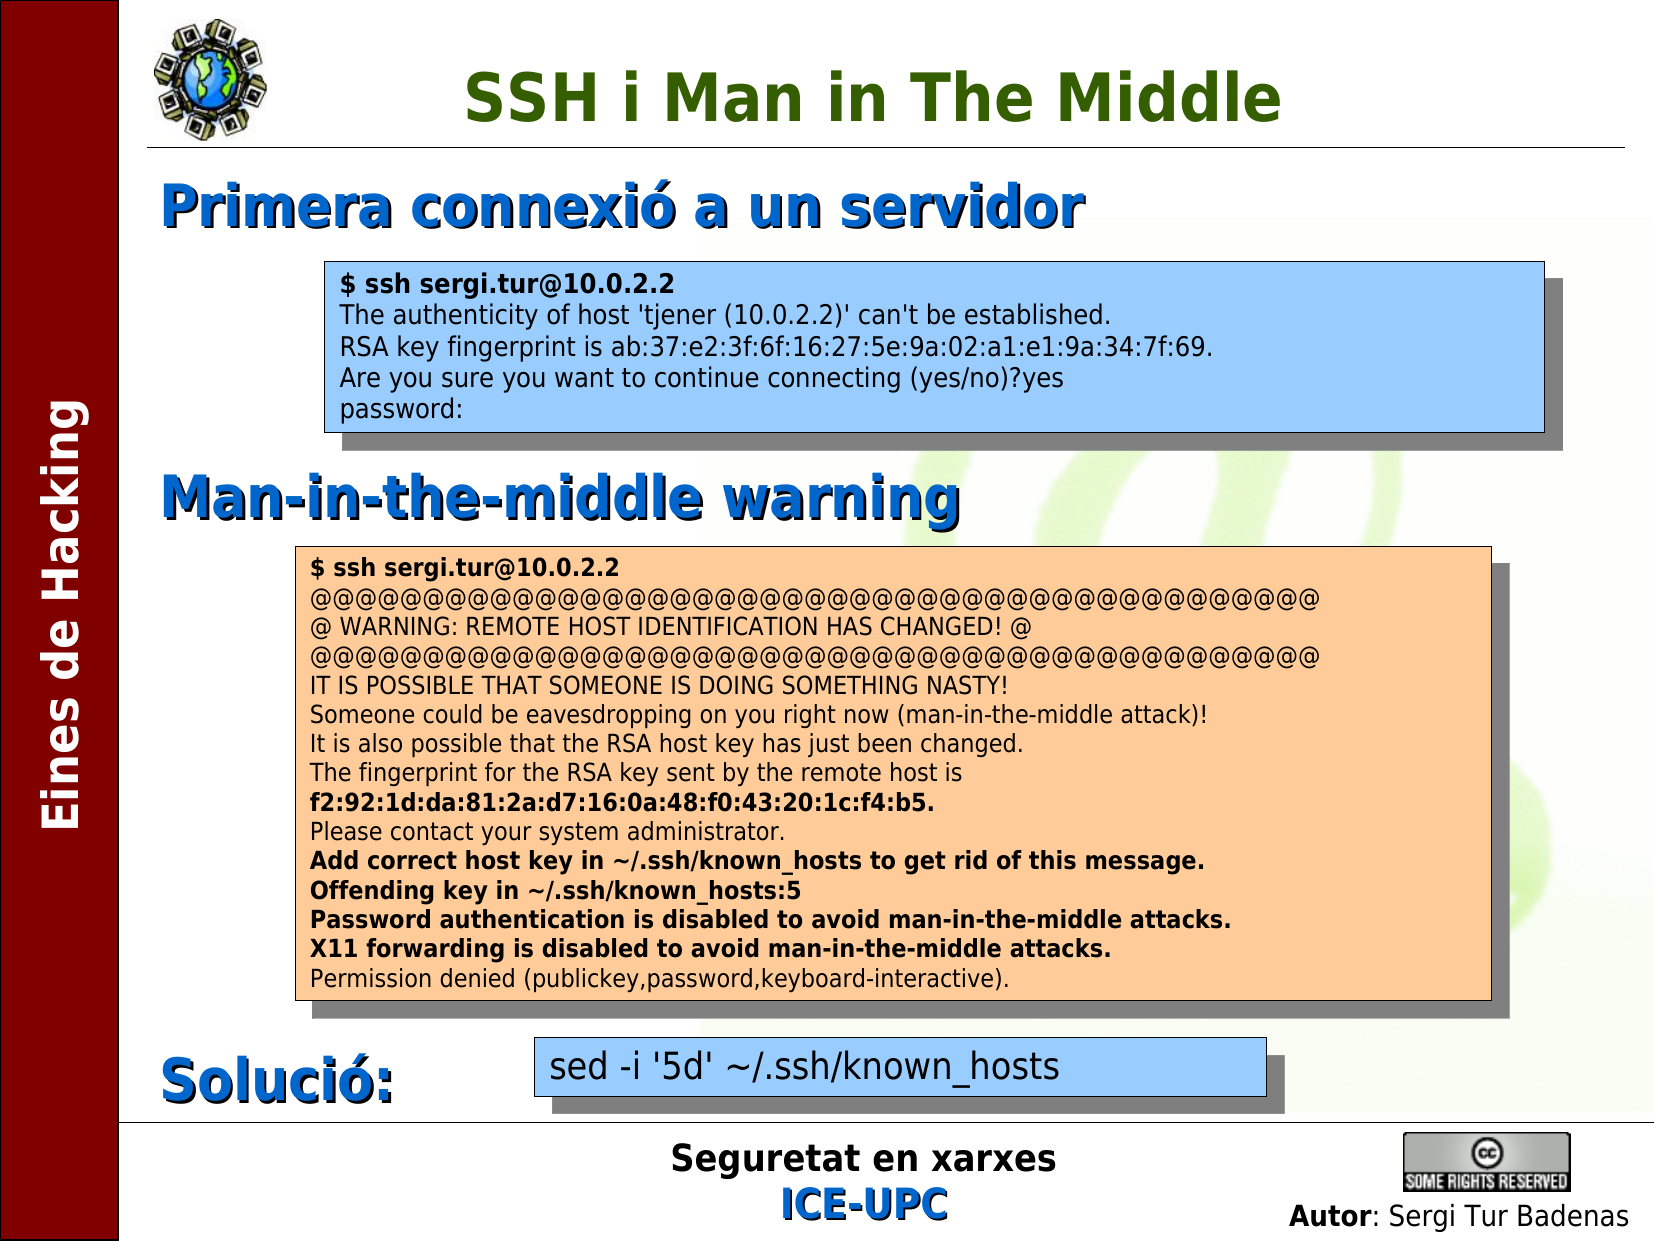

# SSH i Man in The Middle
Primera connexió a un servidor
Man-in-the-middle warning
Solució:
$ ssh sergi.tur@10.0.2.2
The authenticity of host 'tjener (10.0.2.2)' can't be established.
RSA key fingerprint is ab:37:e2:3f:6f:16:27:5e:9a:02:a1:e1:9a:34:7f:69.
Are you sure you want to continue connecting (yes/no)?yes
password:
$ ssh sergi.tur@10.0.2.2
@@@@@@@@@@@@@@@@@@@@@@@@@@@@@@@@@@@@@@@@@@@@@
@ WARNING: REMOTE HOST IDENTIFICATION HAS CHANGED! @
@@@@@@@@@@@@@@@@@@@@@@@@@@@@@@@@@@@@@@@@@@@@@
IT IS POSSIBLE THAT SOMEONE IS DOING SOMETHING NASTY!
Someone could be eavesdropping on you right now (man-in-the-middle attack)!
It is also possible that the RSA host key has just been changed.
The fingerprint for the RSA key sent by the remote host is
f2:92:1d:da:81:2a:d7:16:0a:48:f0:43:20:1c:f4:b5.
Please contact your system administrator.
Add correct host key in ~/.ssh/known_hosts to get rid of this message.
Offending key in ~/.ssh/known_hosts:5
Password authentication is disabled to avoid man-in-the-middle attacks.
X11 forwarding is disabled to avoid man-in-the-middle attacks.
Permission denied (publickey,password,keyboard-interactive).
sed -i '5d' ~/.ssh/known_hosts